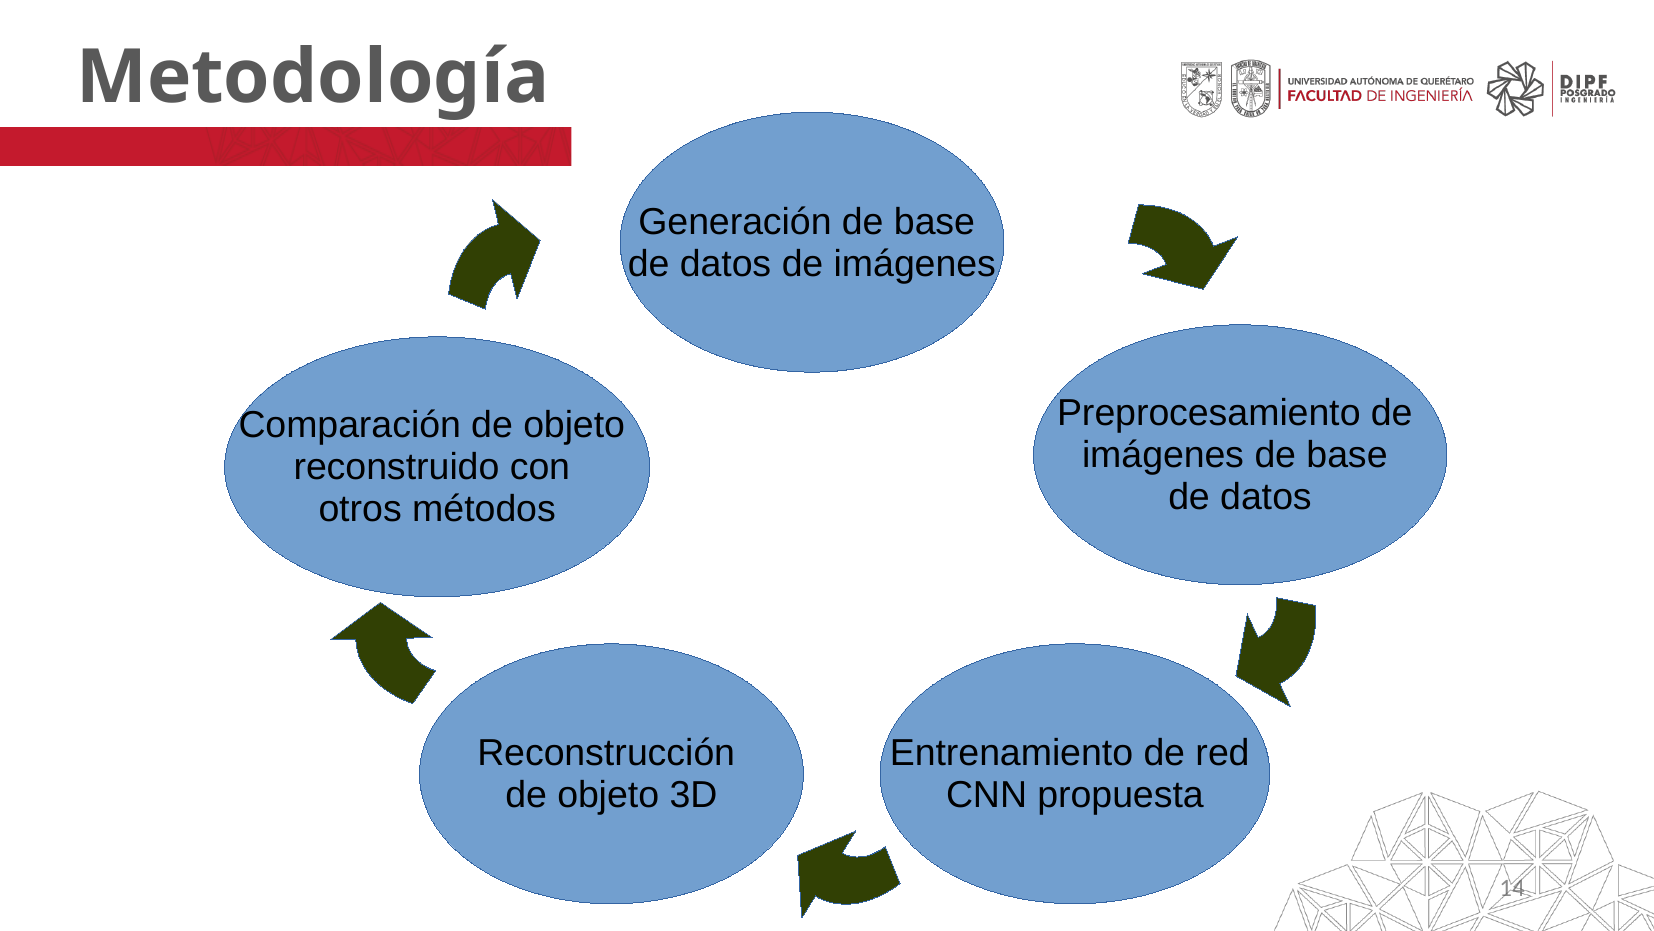

Metodología
Generación de base
de datos de imágenes
Preprocesamiento de
imágenes de base
de datos
Comparación de objeto
reconstruido con
otros métodos
Entrenamiento de red
CNN propuesta
Reconstrucción
de objeto 3D
14